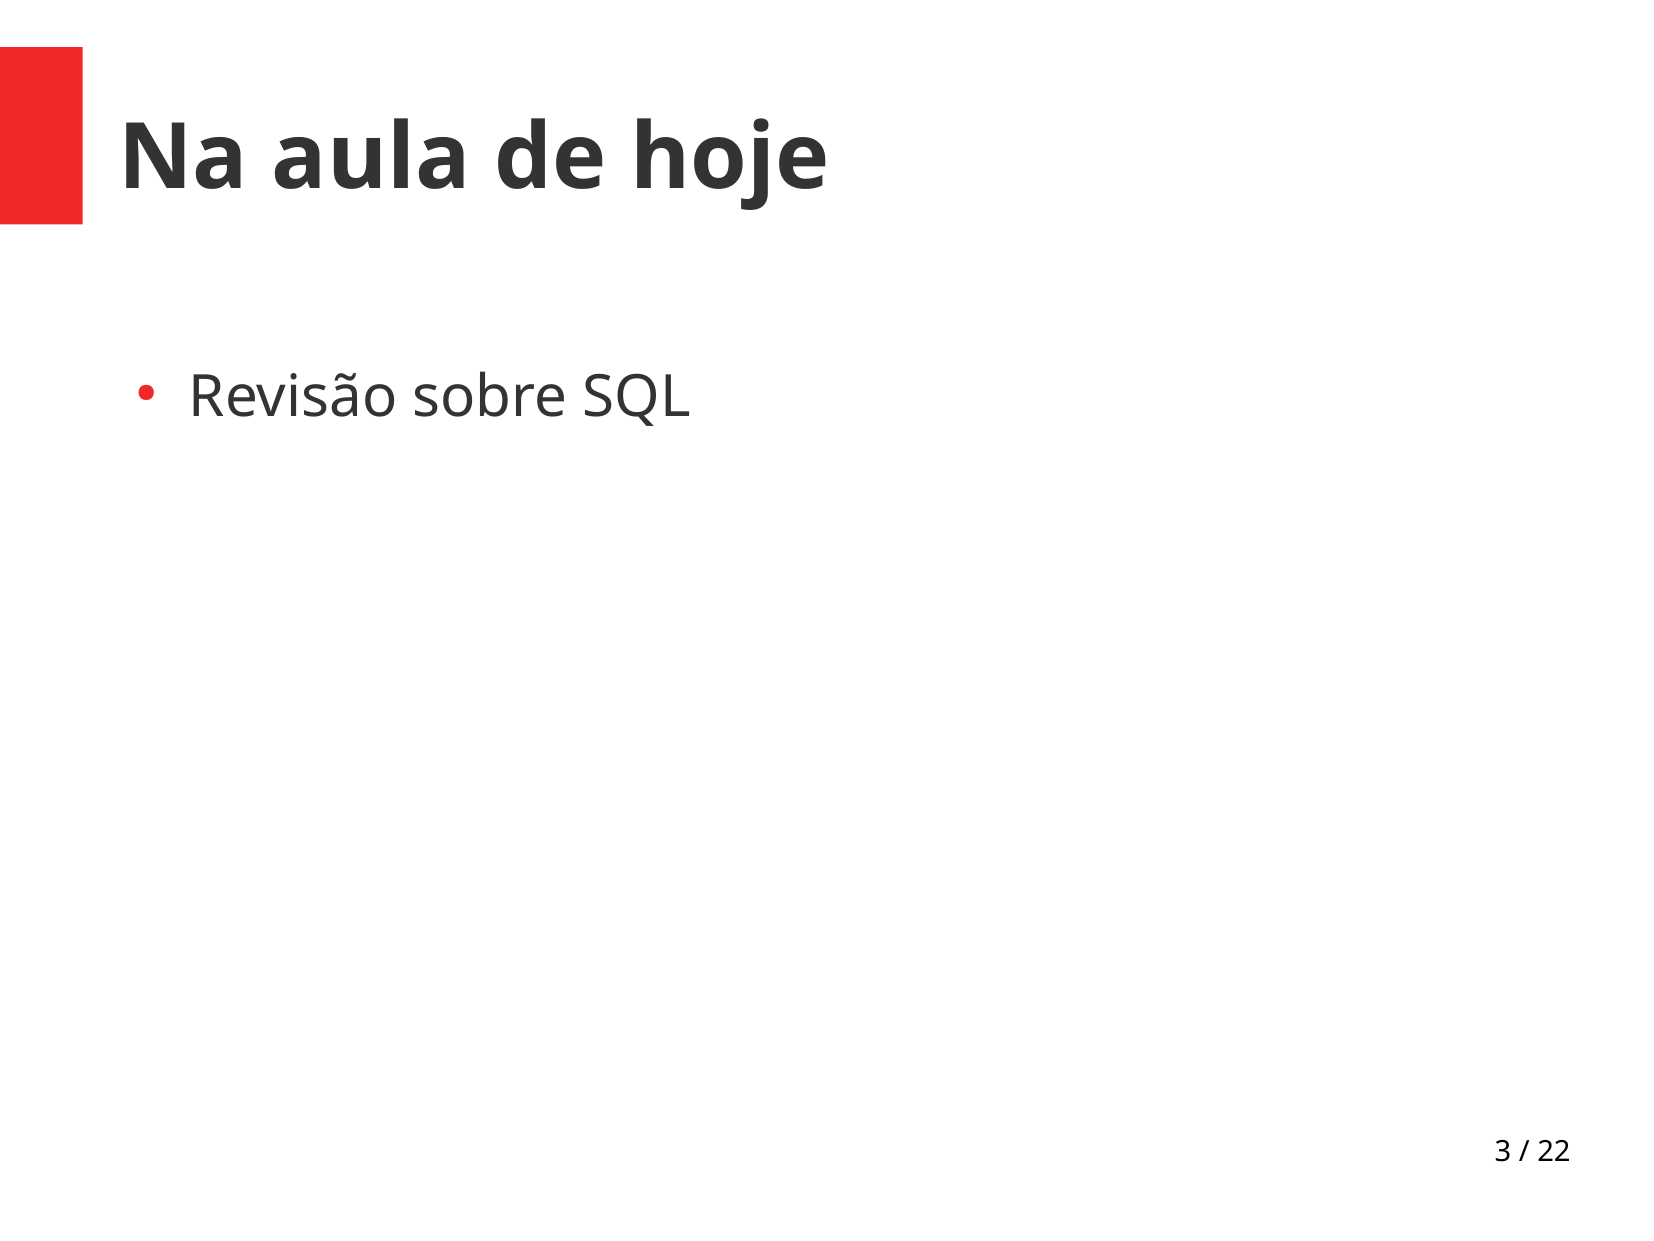

# Na aula de hoje
Revisão sobre SQL
3